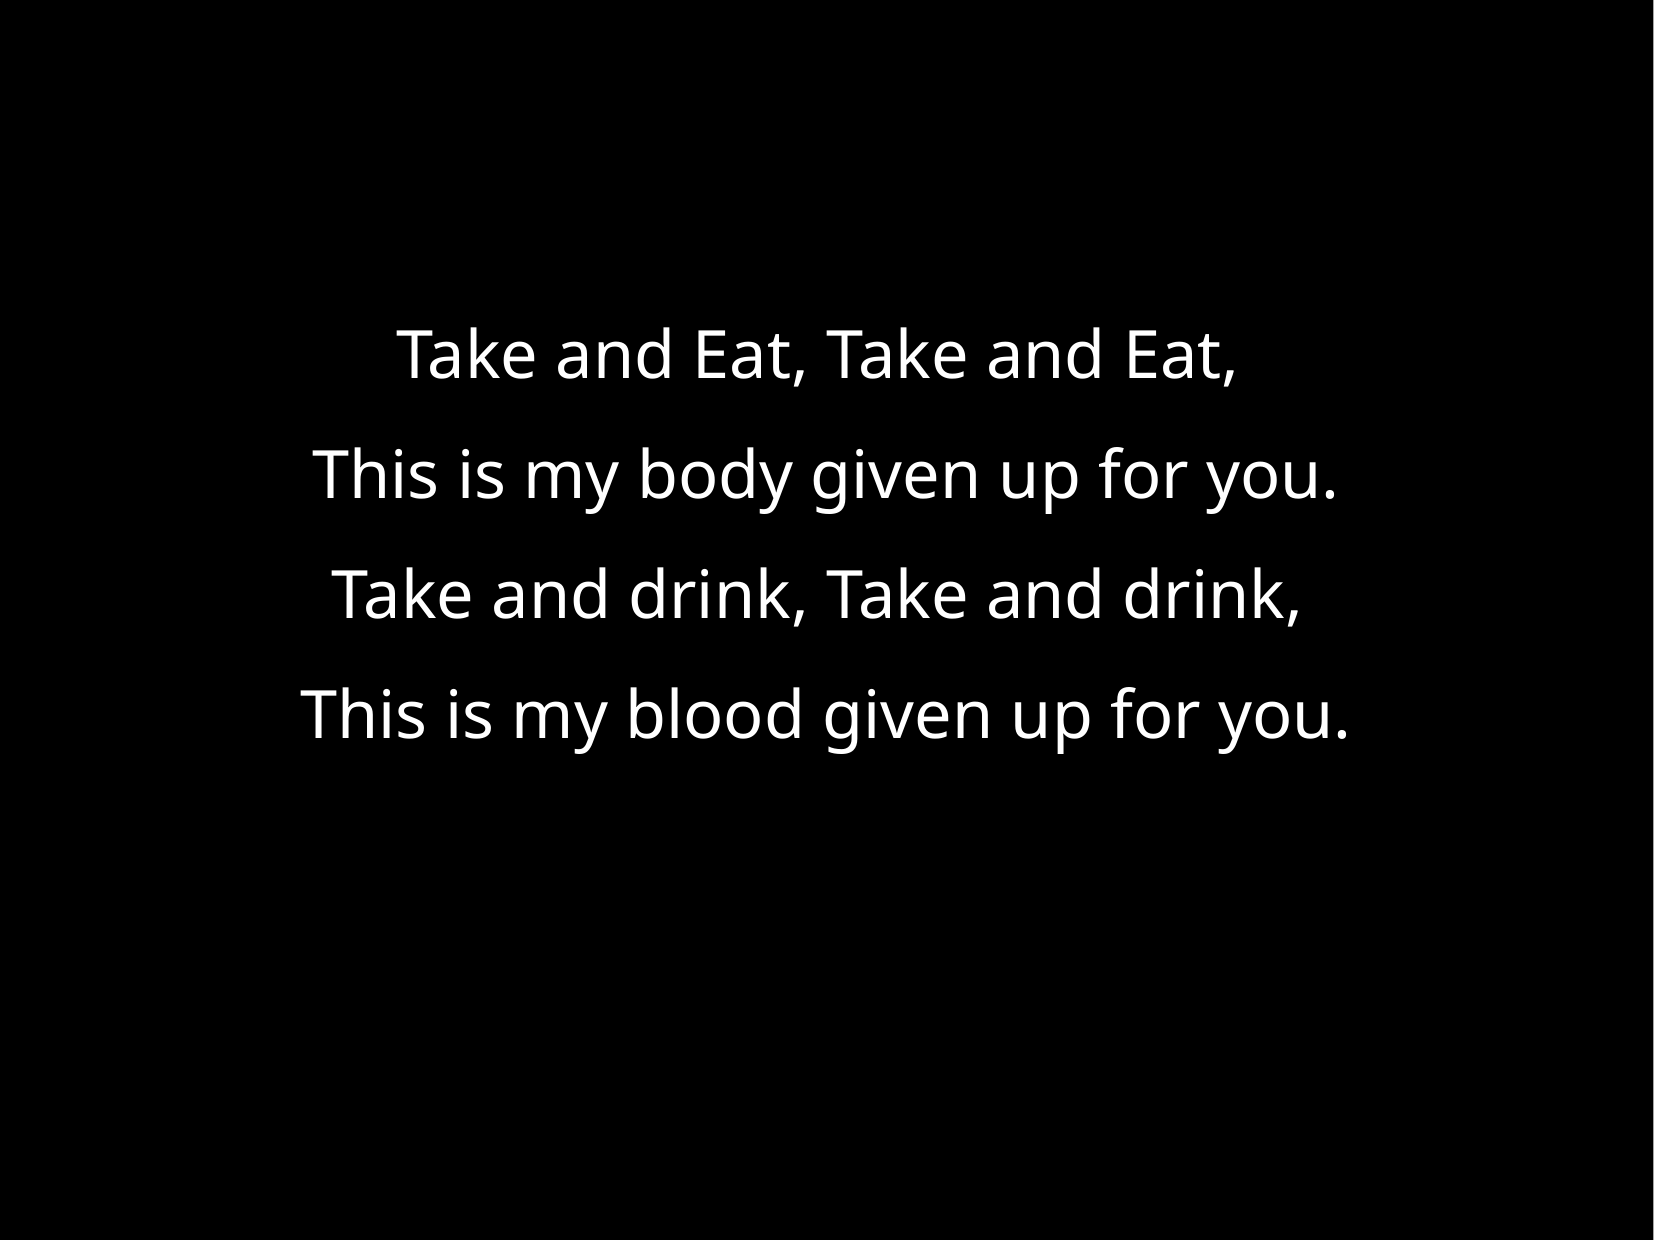

#
Take and Eat, Take and Eat,
This is my body given up for you.
Take and drink, Take and drink,
This is my blood given up for you.